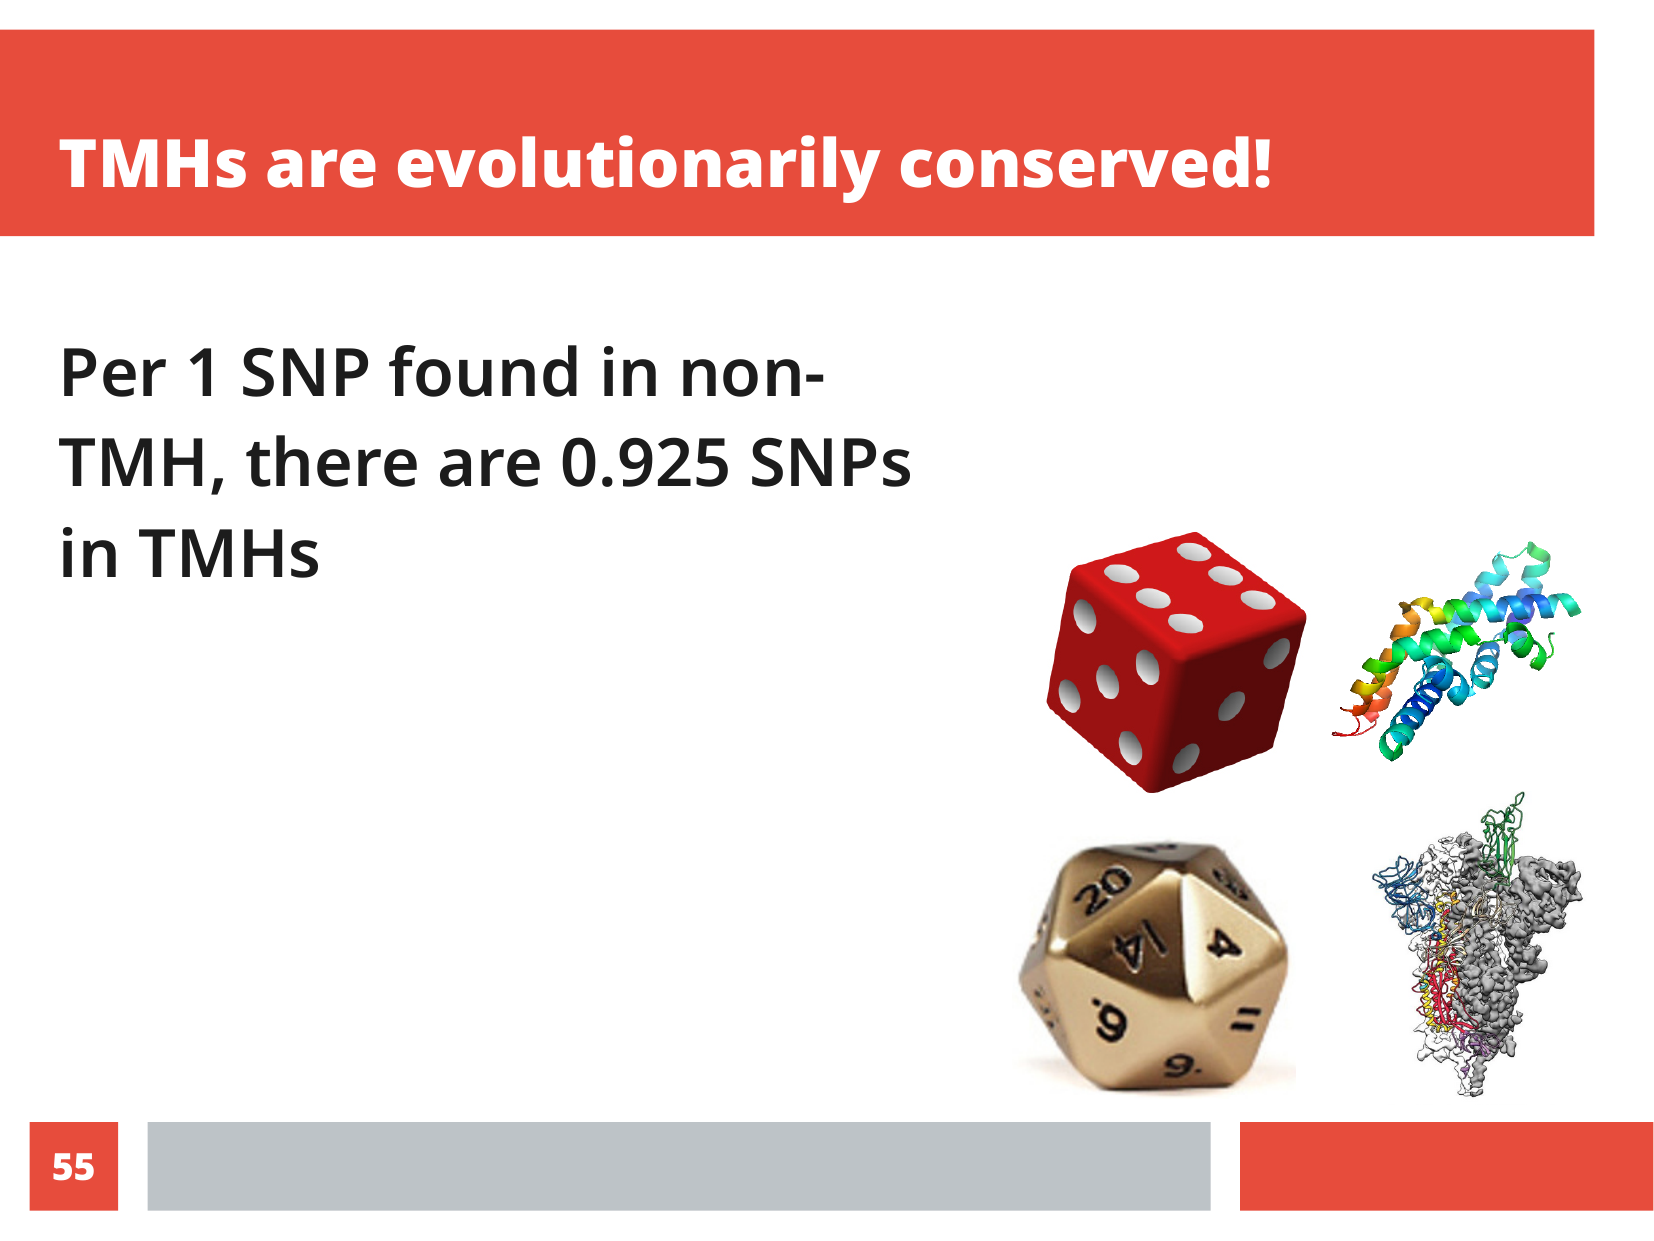

TMHs are evolutionarily conserved!
# Per 1 SNP found in non-TMH, there are 0.925 SNPs in TMHs
55